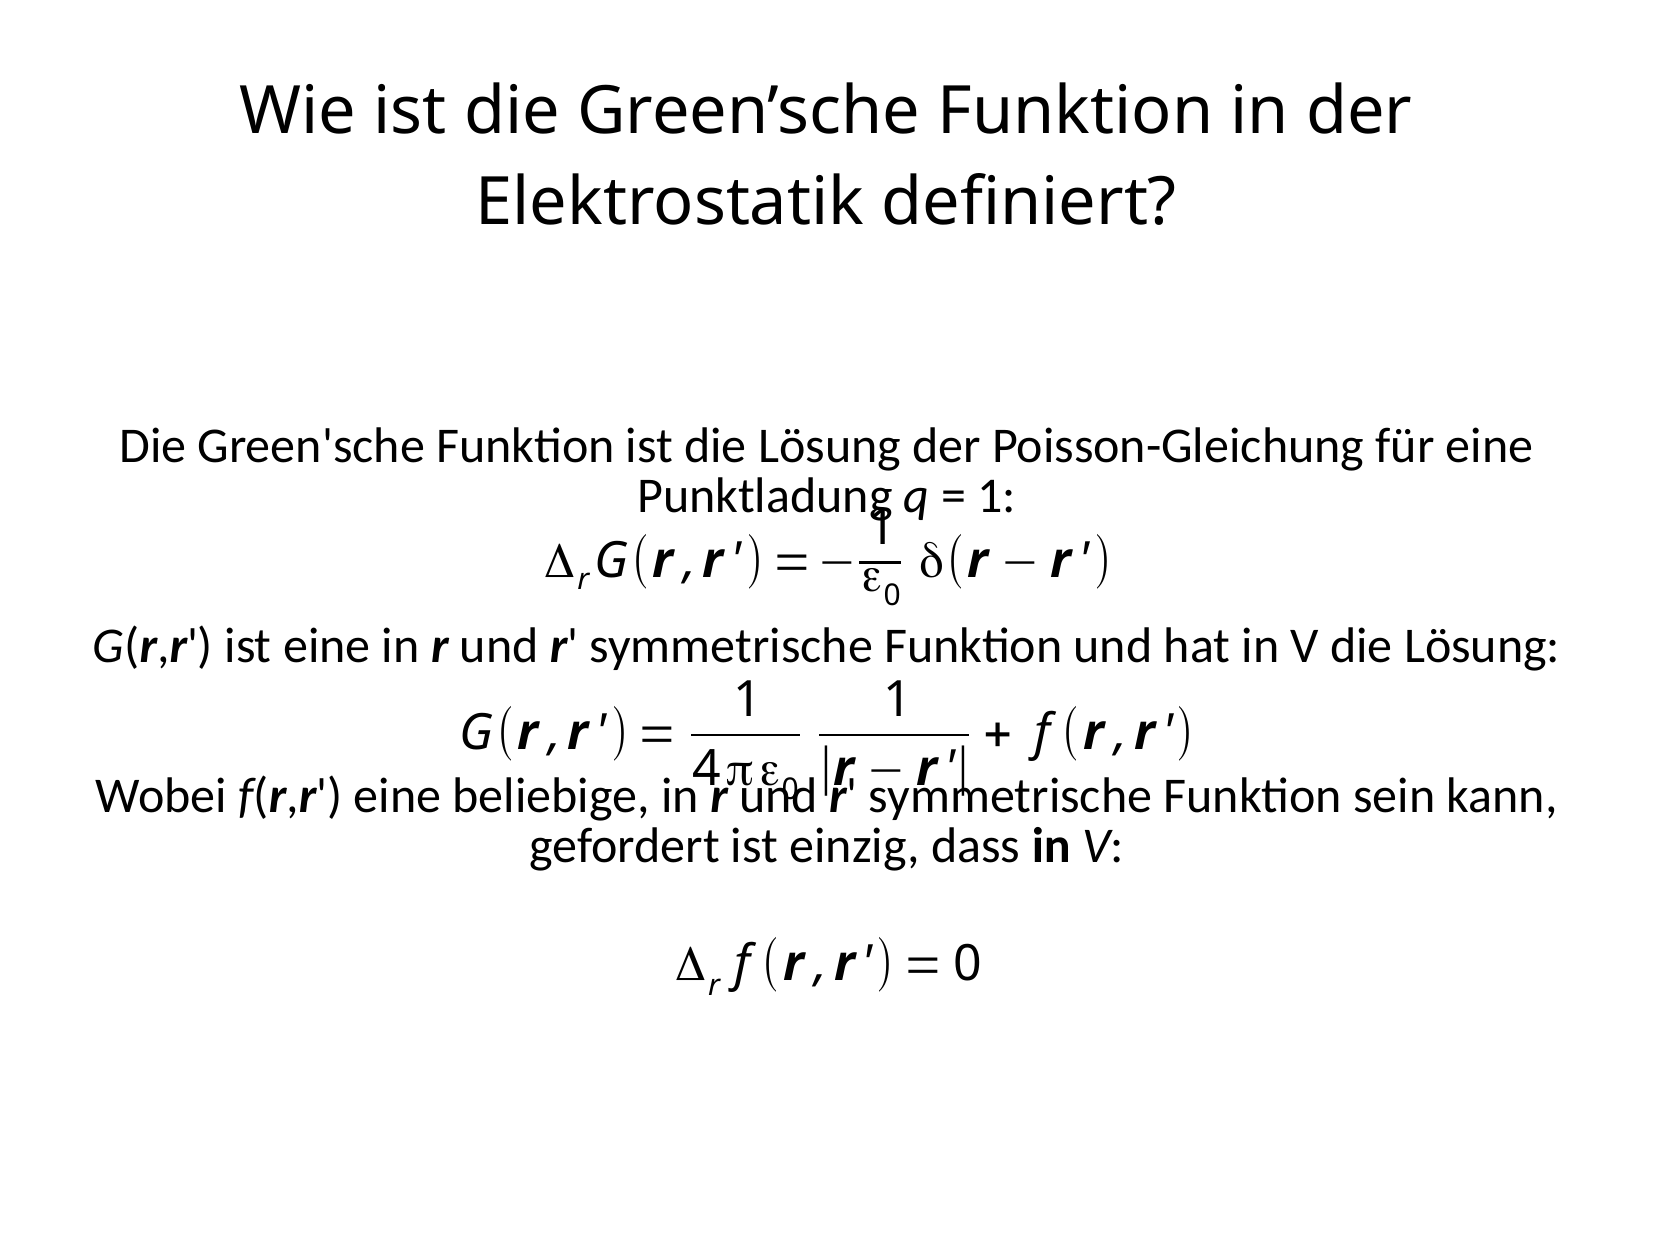

# Wie ist die Green’sche Funktion in der Elektrostatik definiert?
Die Green'sche Funktion ist die Lösung der Poisson-Gleichung für eine Punktladung q = 1:
G(r,r') ist eine in r und r' symmetrische Funktion und hat in V die Lösung:
Wobei f(r,r') eine beliebige, in r und r' symmetrische Funktion sein kann, gefordert ist einzig, dass in V: